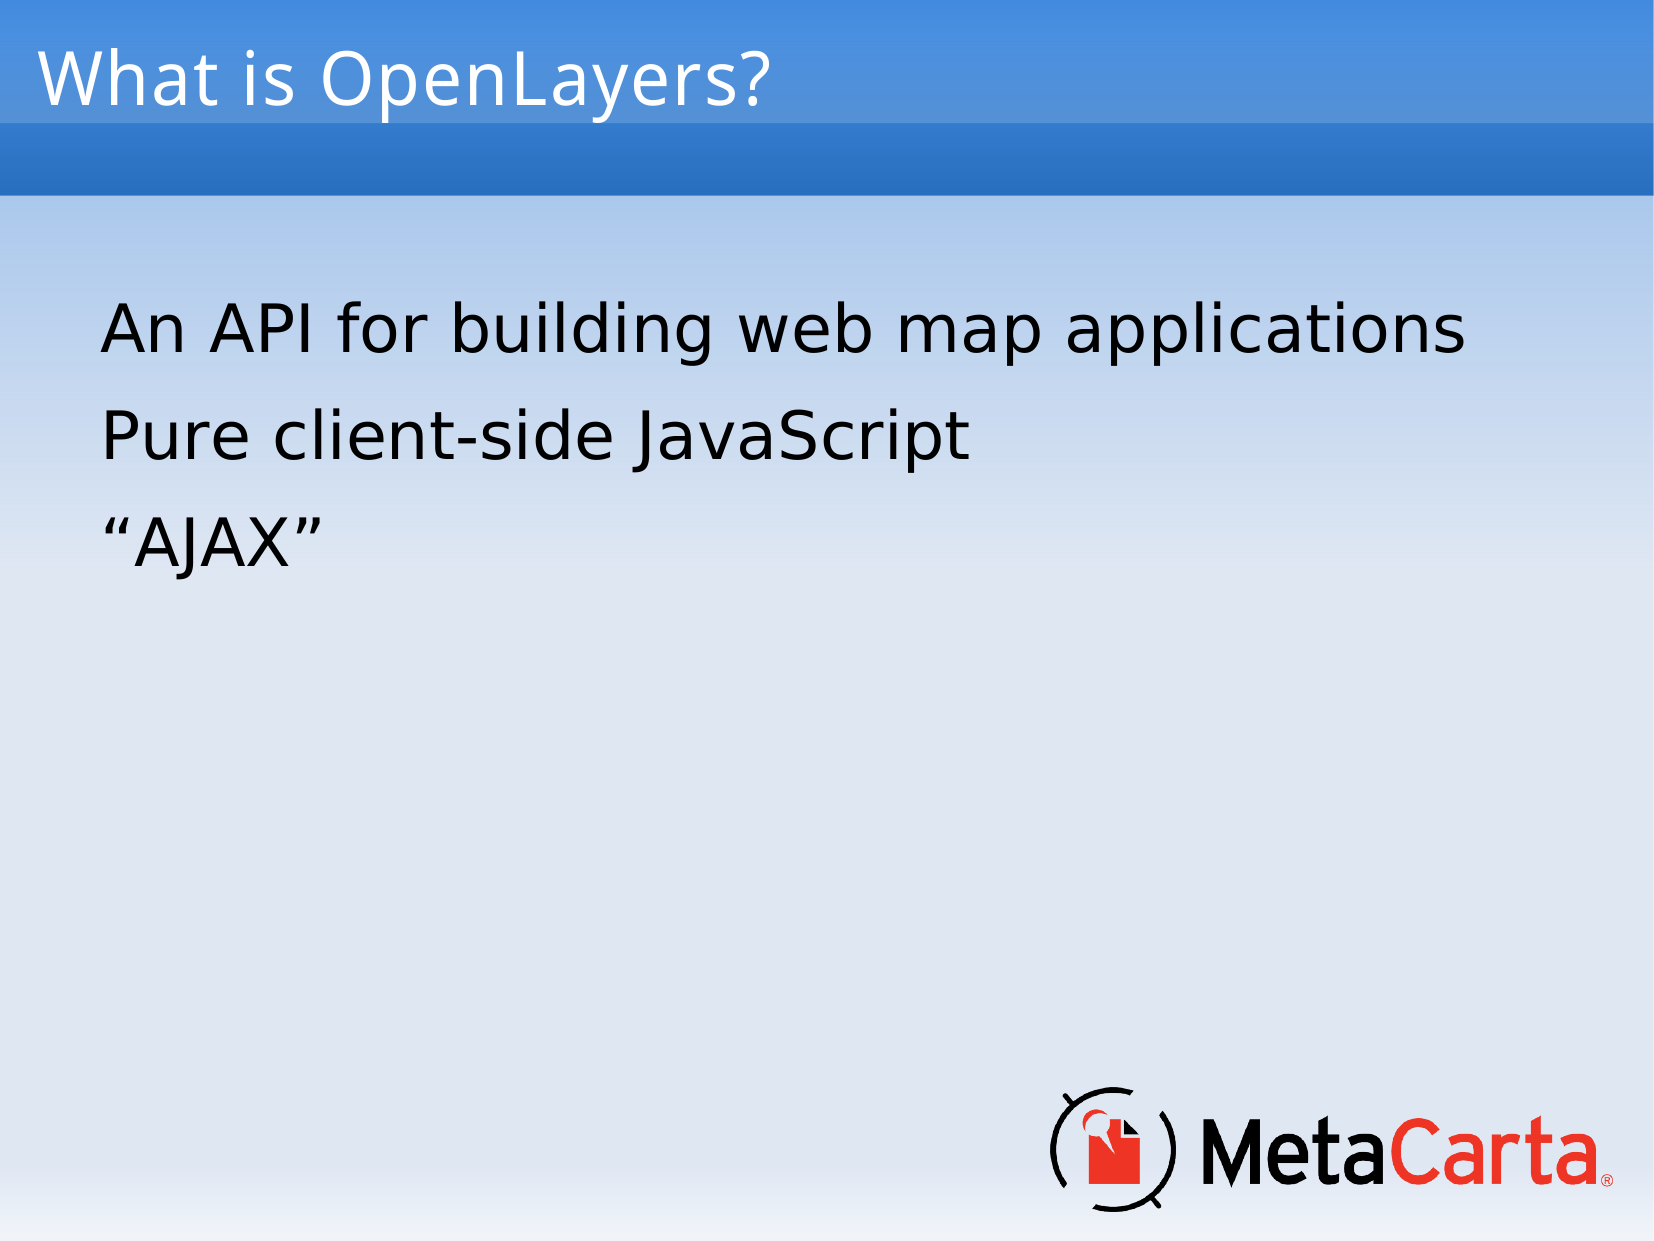

# What is OpenLayers?
An API for building web map applications
Pure client-side JavaScript
“AJAX”